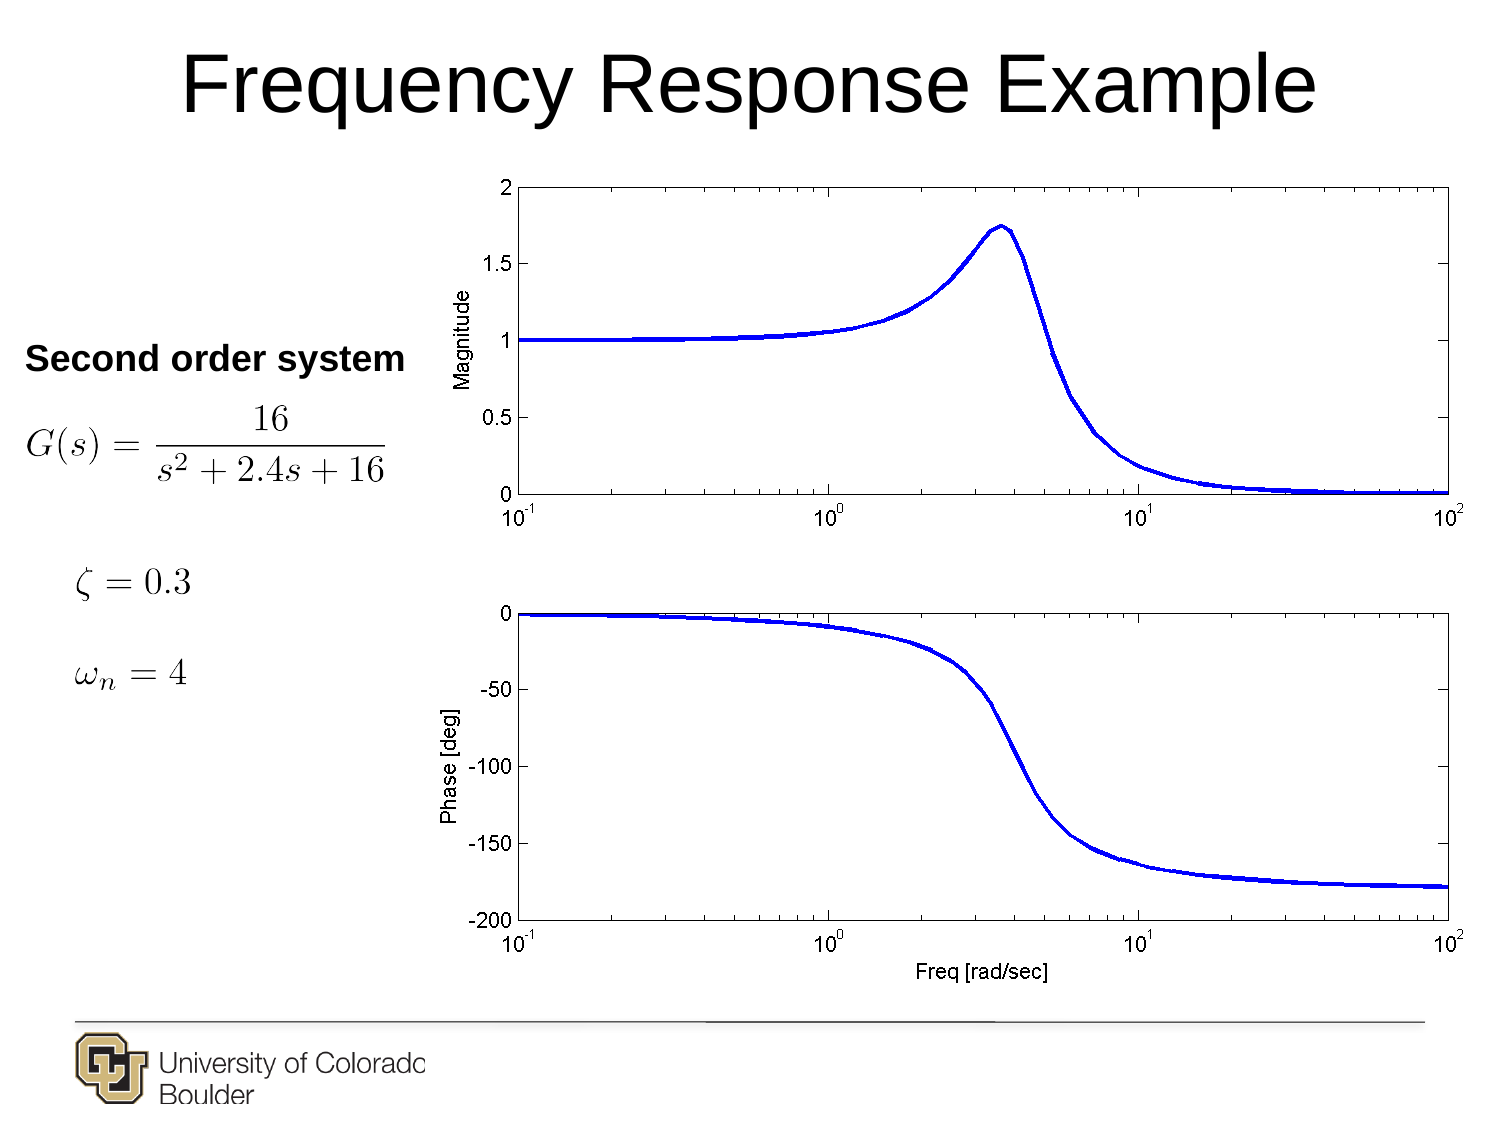

# Frequency Response Example
Second order system